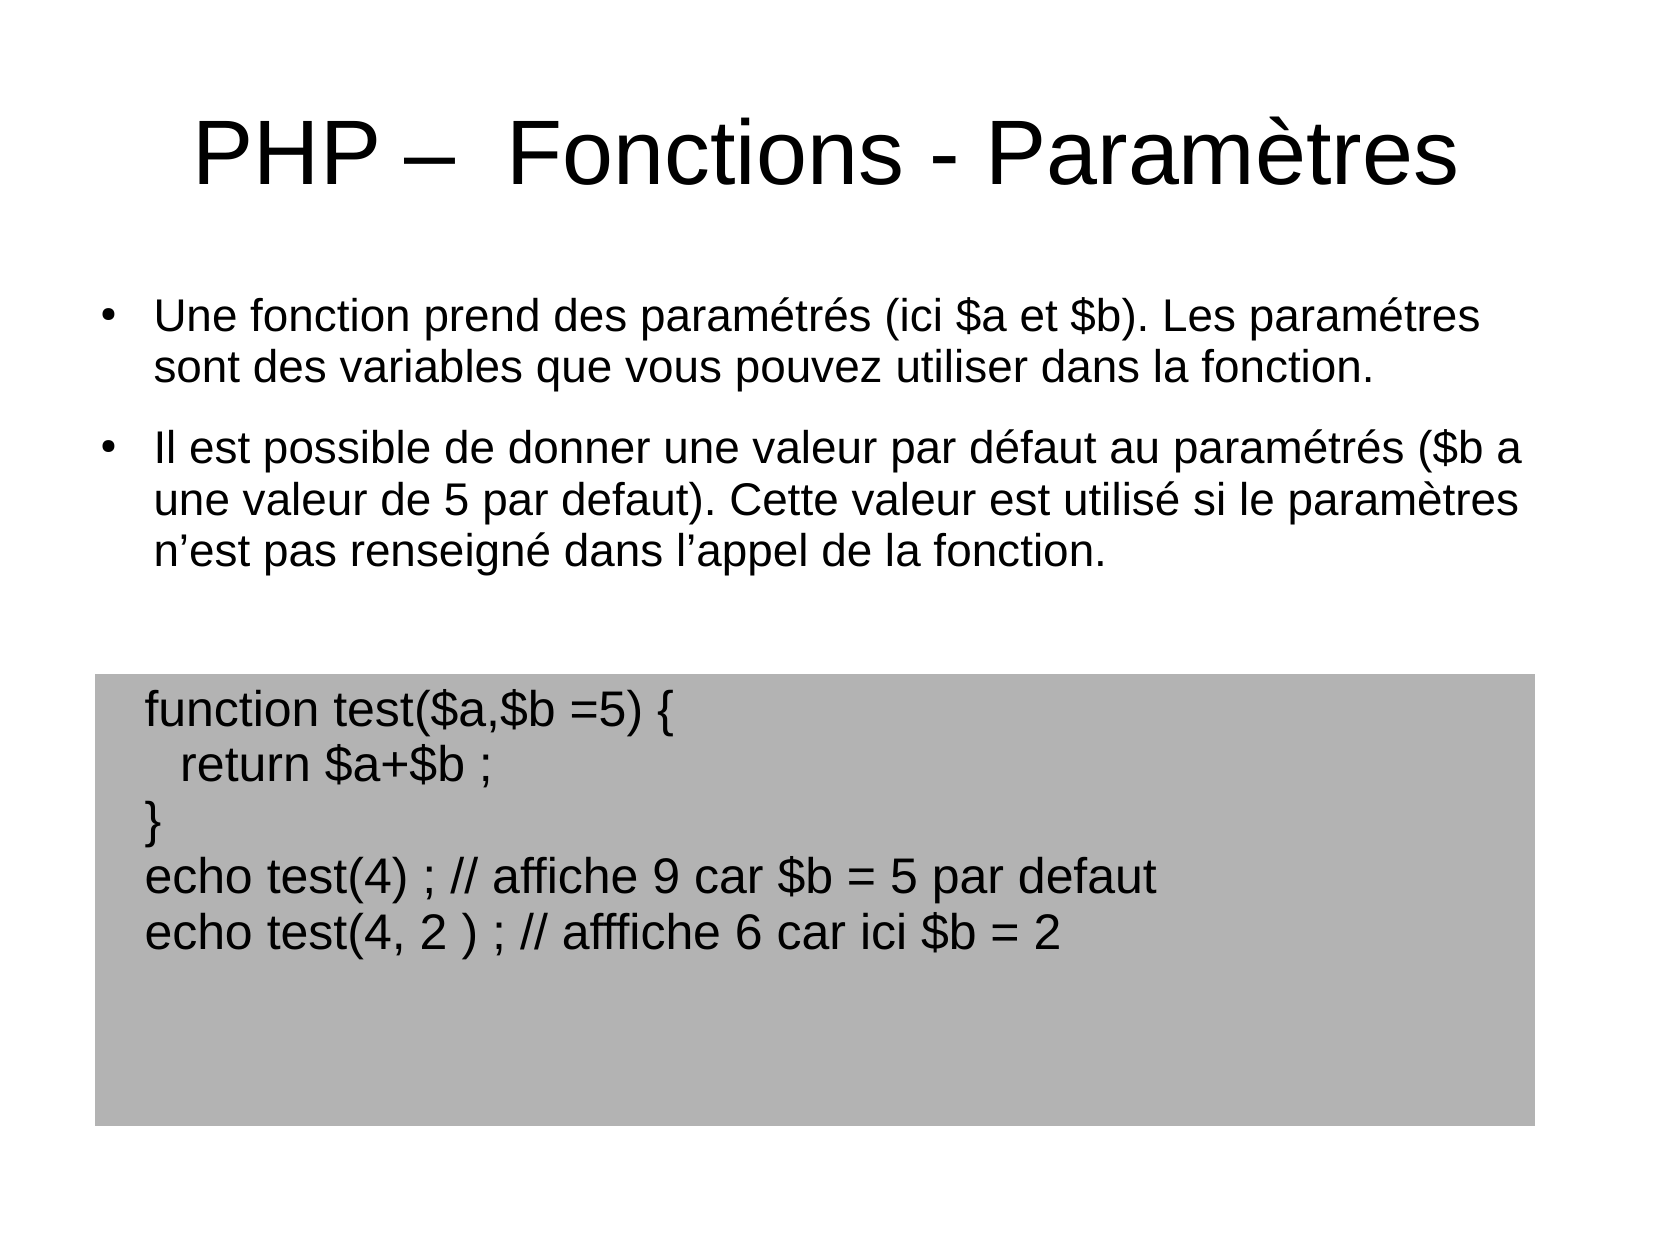

# PHP – Fonctions - Paramètres
Une fonction prend des paramétrés (ici $a et $b). Les paramétres sont des variables que vous pouvez utiliser dans la fonction.
Il est possible de donner une valeur par défaut au paramétrés ($b a une valeur de 5 par defaut). Cette valeur est utilisé si le paramètres n’est pas renseigné dans l’appel de la fonction.
| function test($a,$b =5) { return $a+$b ; } echo test(4) ; // affiche 9 car $b = 5 par defaut echo test(4, 2 ) ; // afffiche 6 car ici $b = 2 |
| --- |